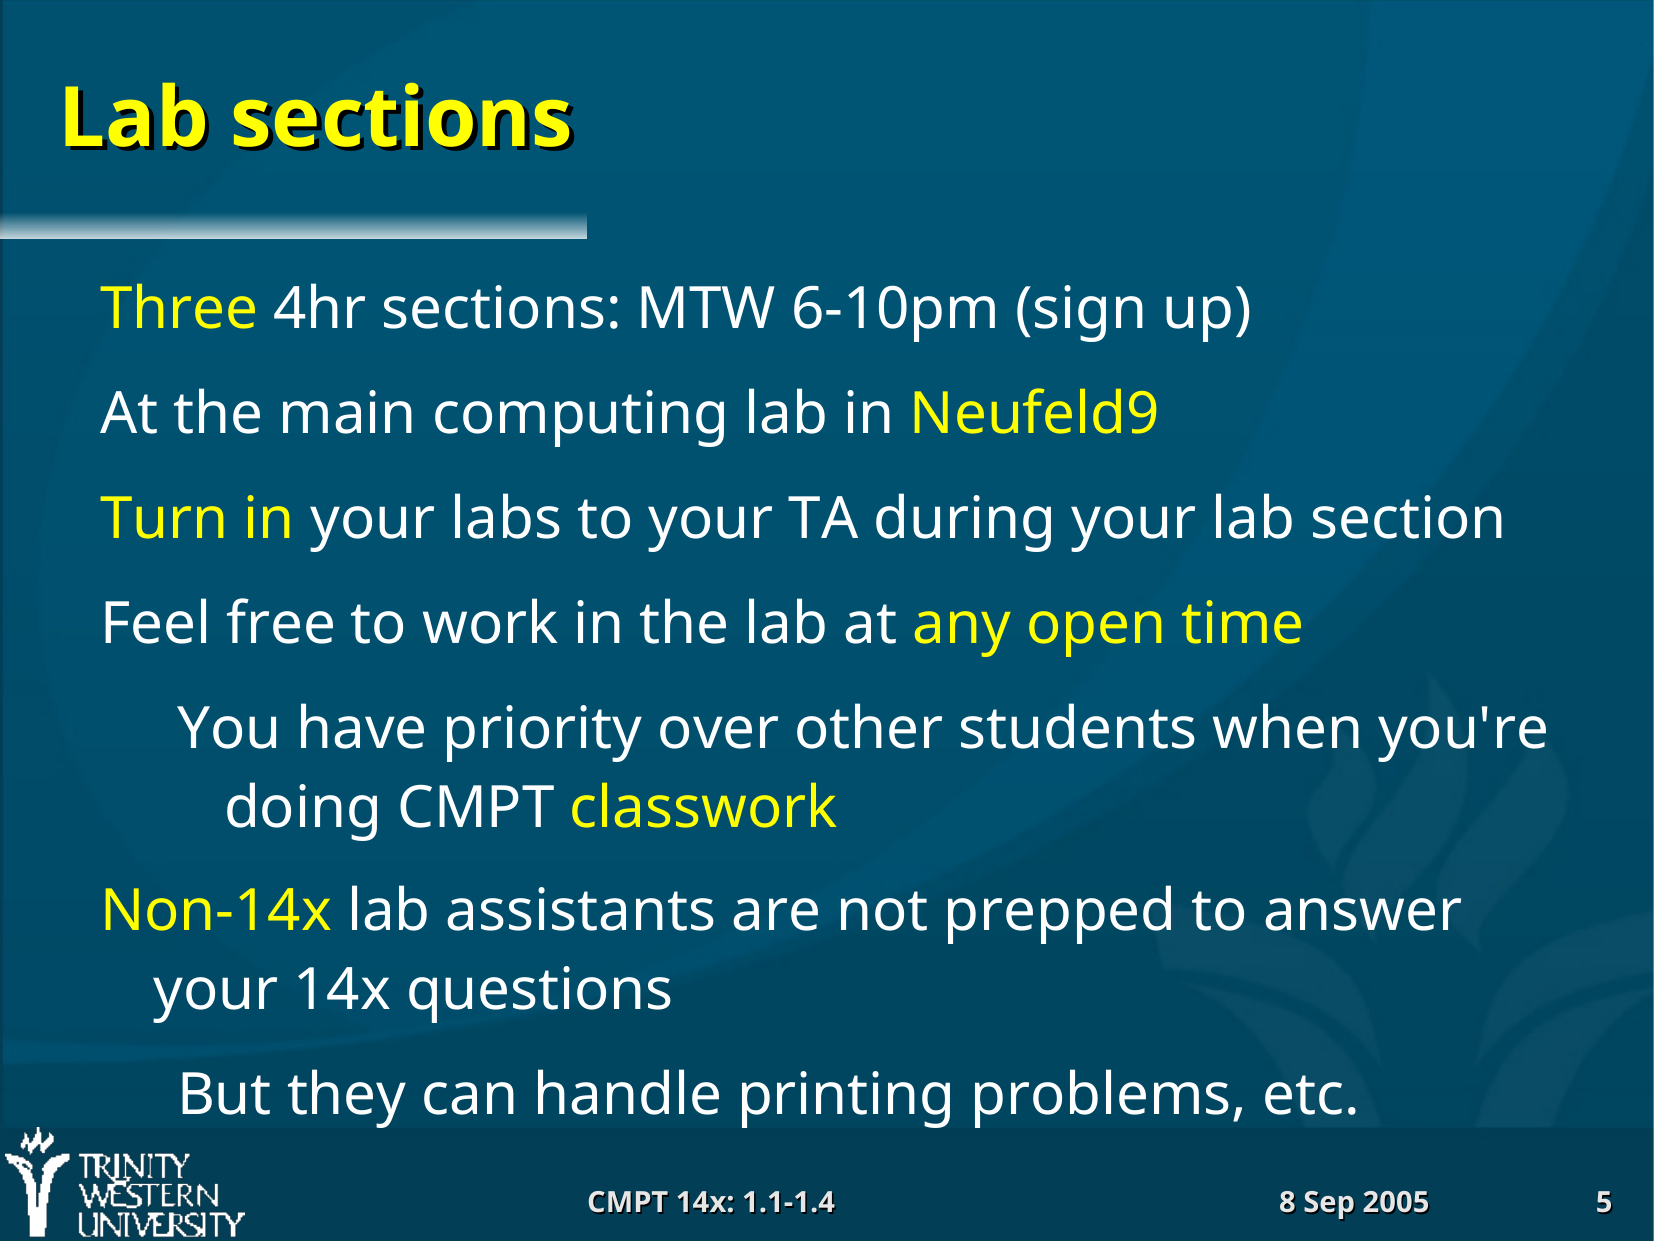

# Lab sections
Three 4hr sections: MTW 6-10pm (sign up)
At the main computing lab in Neufeld9
Turn in your labs to your TA during your lab section
Feel free to work in the lab at any open time
You have priority over other students when you're doing CMPT classwork
Non-14x lab assistants are not prepped to answer your 14x questions
But they can handle printing problems, etc.
CMPT 14x: 1.1-1.4
8 Sep 2005
5